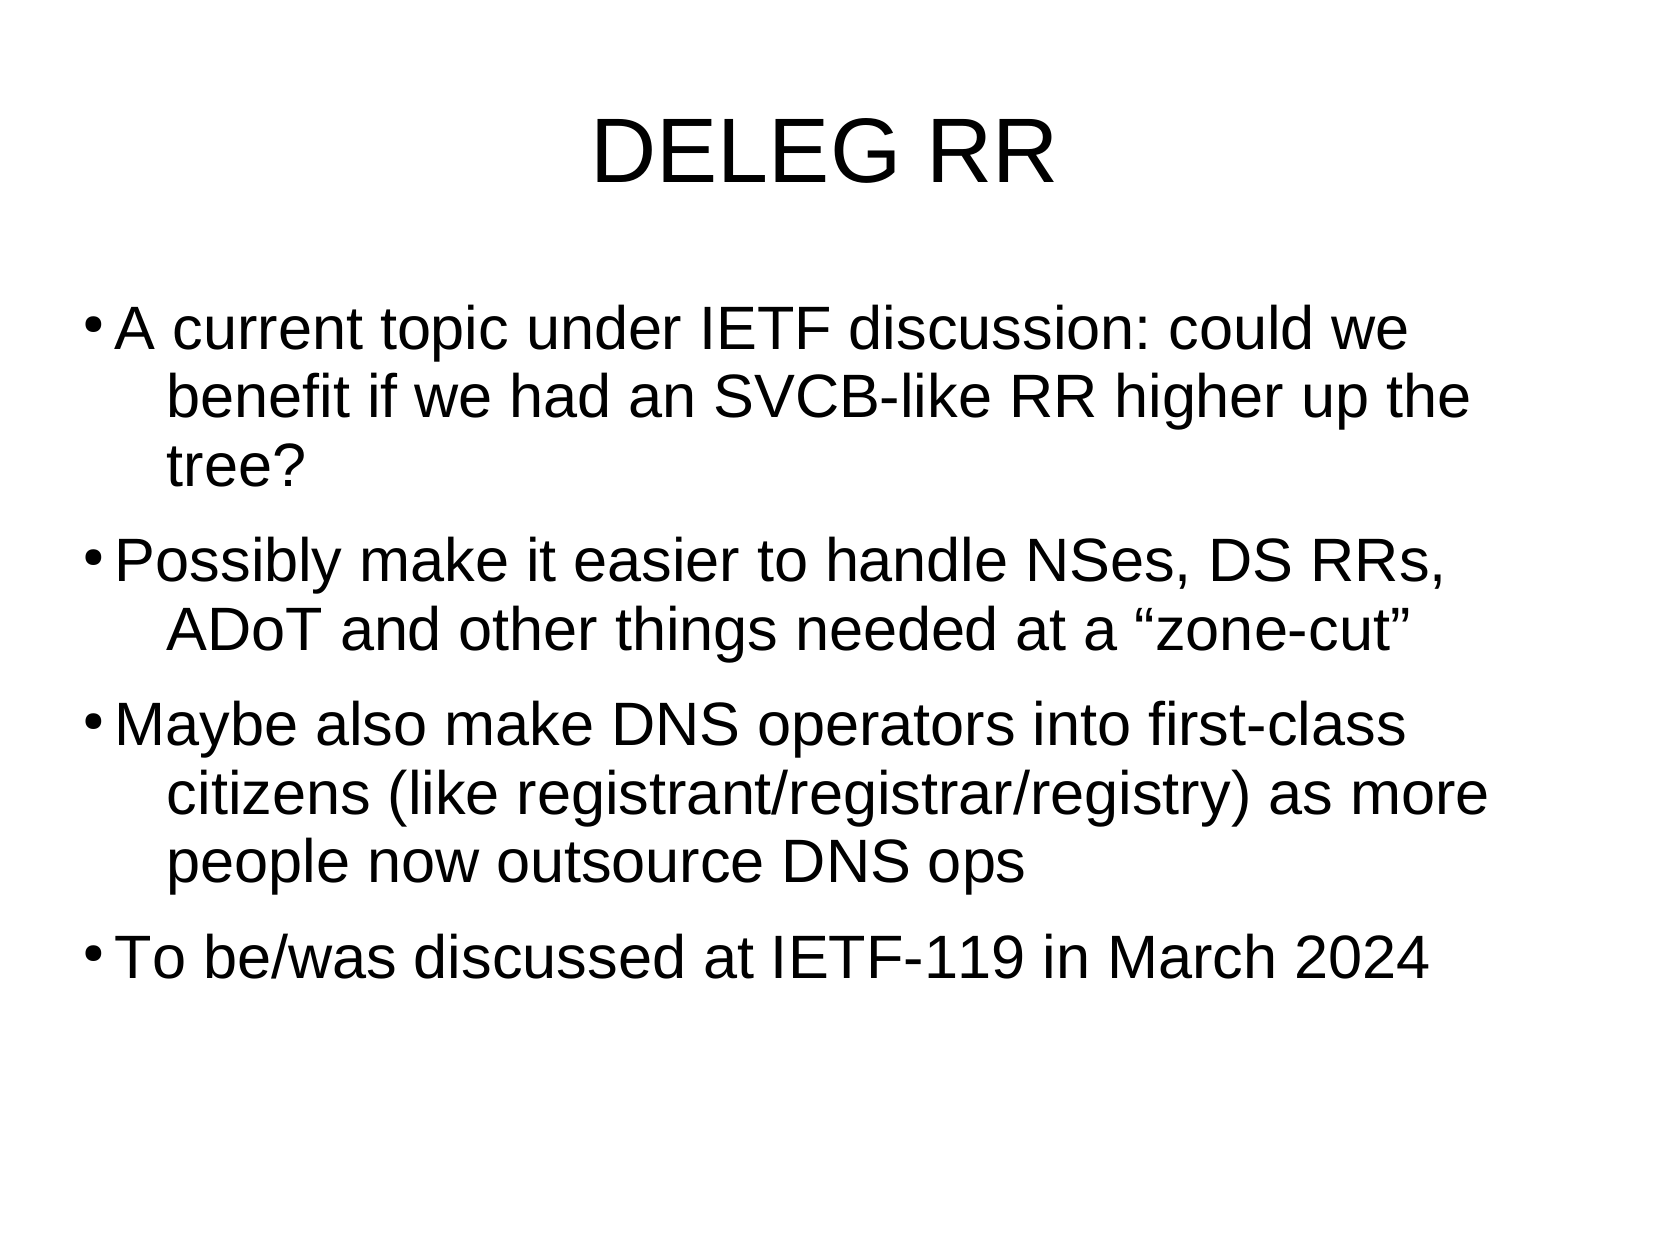

# DELEG RR
A current topic under IETF discussion: could we benefit if we had an SVCB-like RR higher up the tree?
Possibly make it easier to handle NSes, DS RRs, ADoT and other things needed at a “zone-cut”
Maybe also make DNS operators into first-class citizens (like registrant/registrar/registry) as more people now outsource DNS ops
To be/was discussed at IETF-119 in March 2024